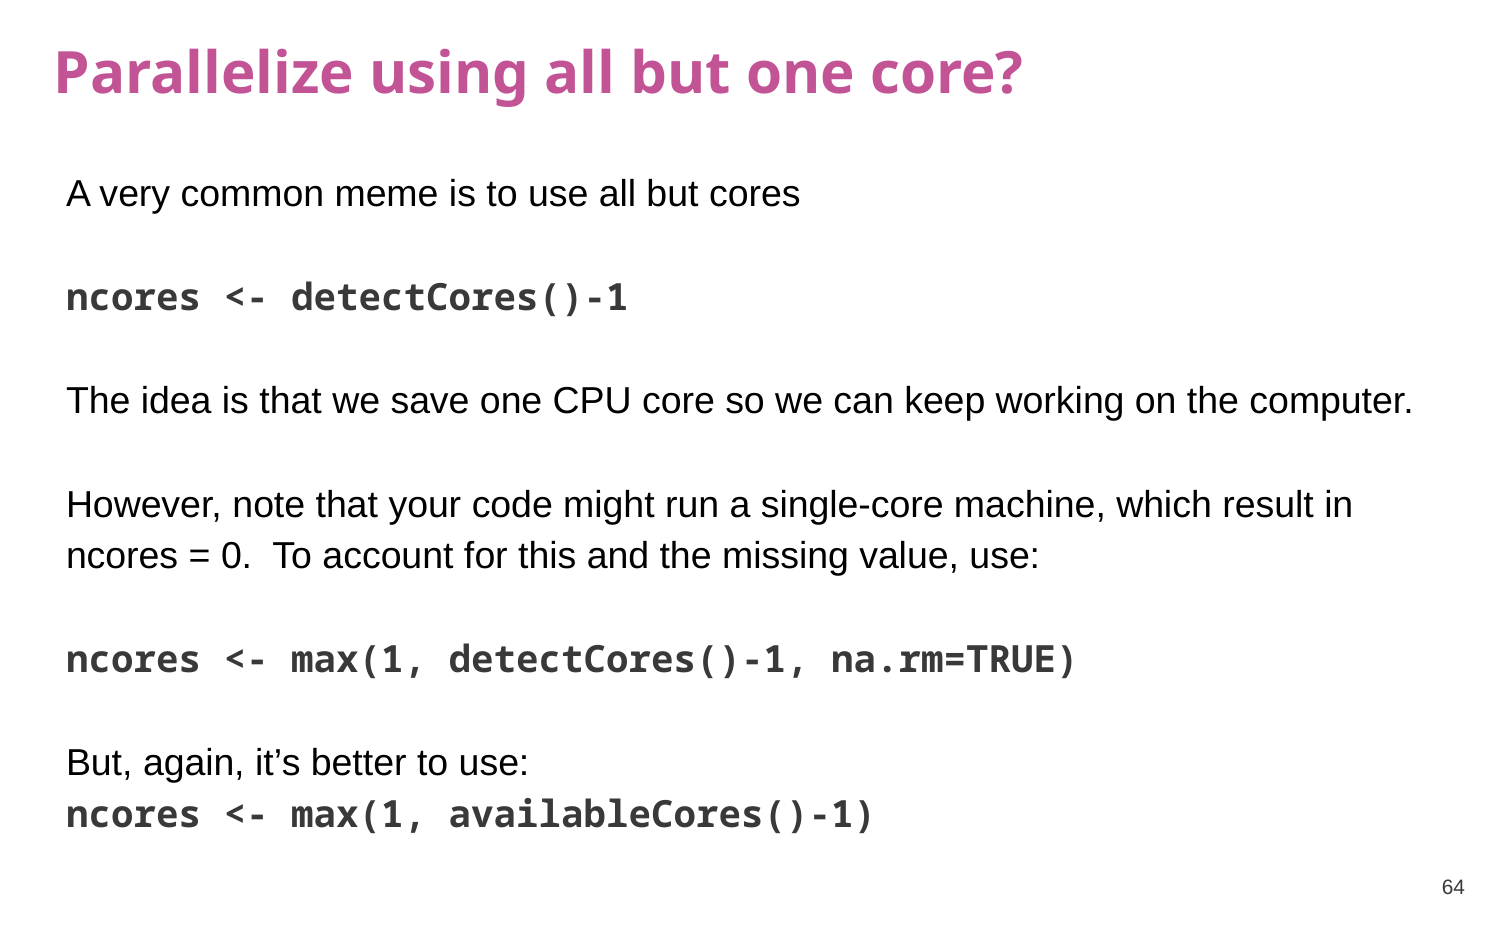

# Parallelize using all but one core?
A very common meme is to use all but cores
ncores <- detectCores()-1
The idea is that we save one CPU core so we can keep working on the computer.
However, note that your code might run a single-core machine, which result in ncores = 0. To account for this and the missing value, use:
ncores <- max(1, detectCores()-1, na.rm=TRUE)
But, again, it’s better to use:
ncores <- max(1, availableCores()-1) ‎